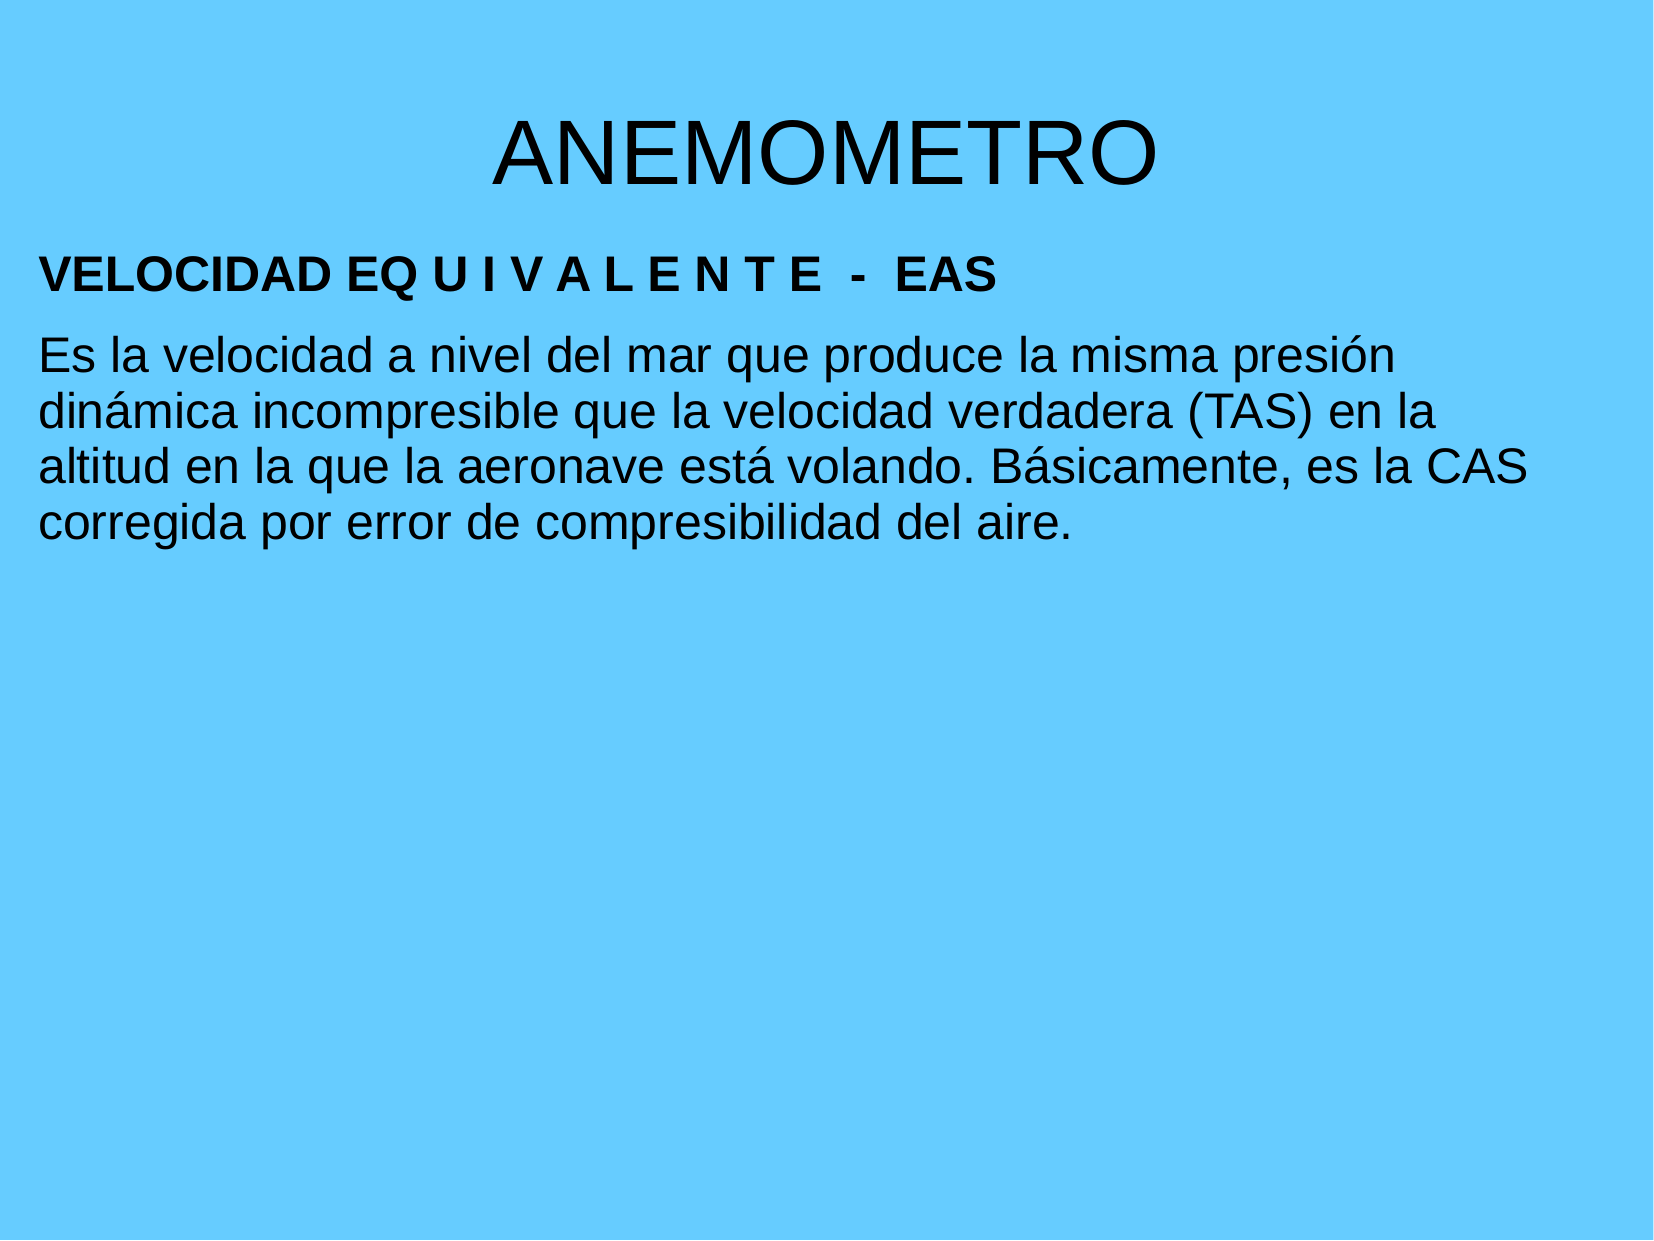

# ANEMOMETRO
VELOCIDAD EQ U I V A L E N T E - EAS
Es la velocidad a nivel del mar que produce la misma presión dinámica incompresible que la velocidad verdadera (TAS) en la altitud en la que la aeronave está volando. Básicamente, es la CAS corregida por error de compresibilidad del aire.